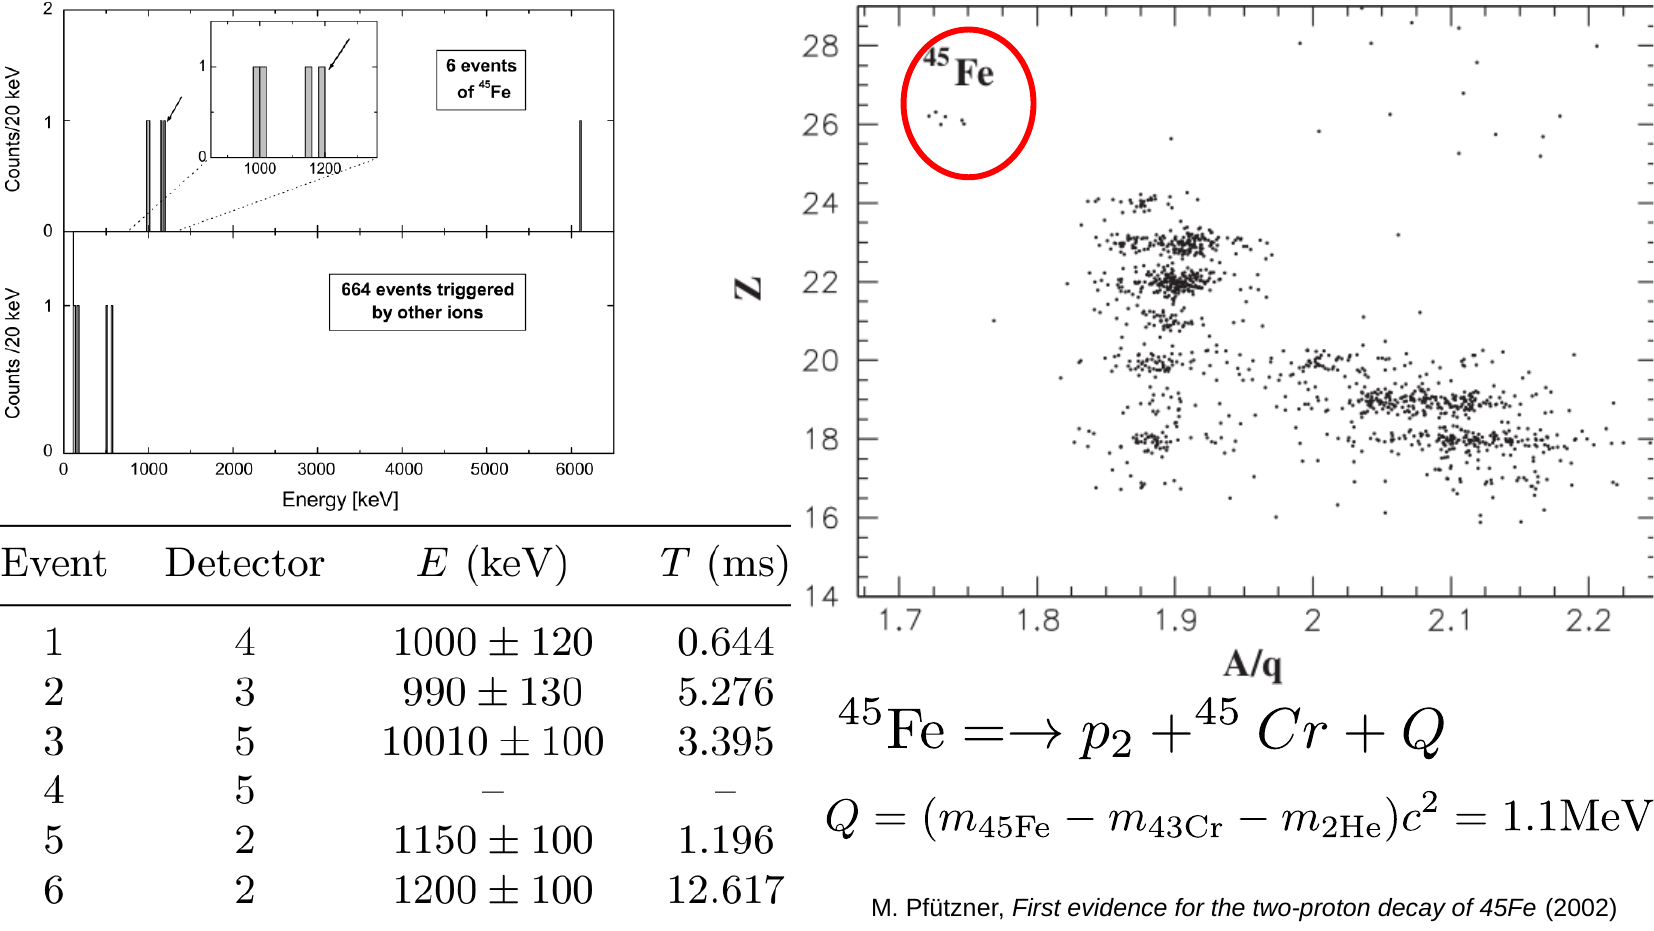

M. Pfützner, First evidence for the two-proton decay of 45Fe (2002)